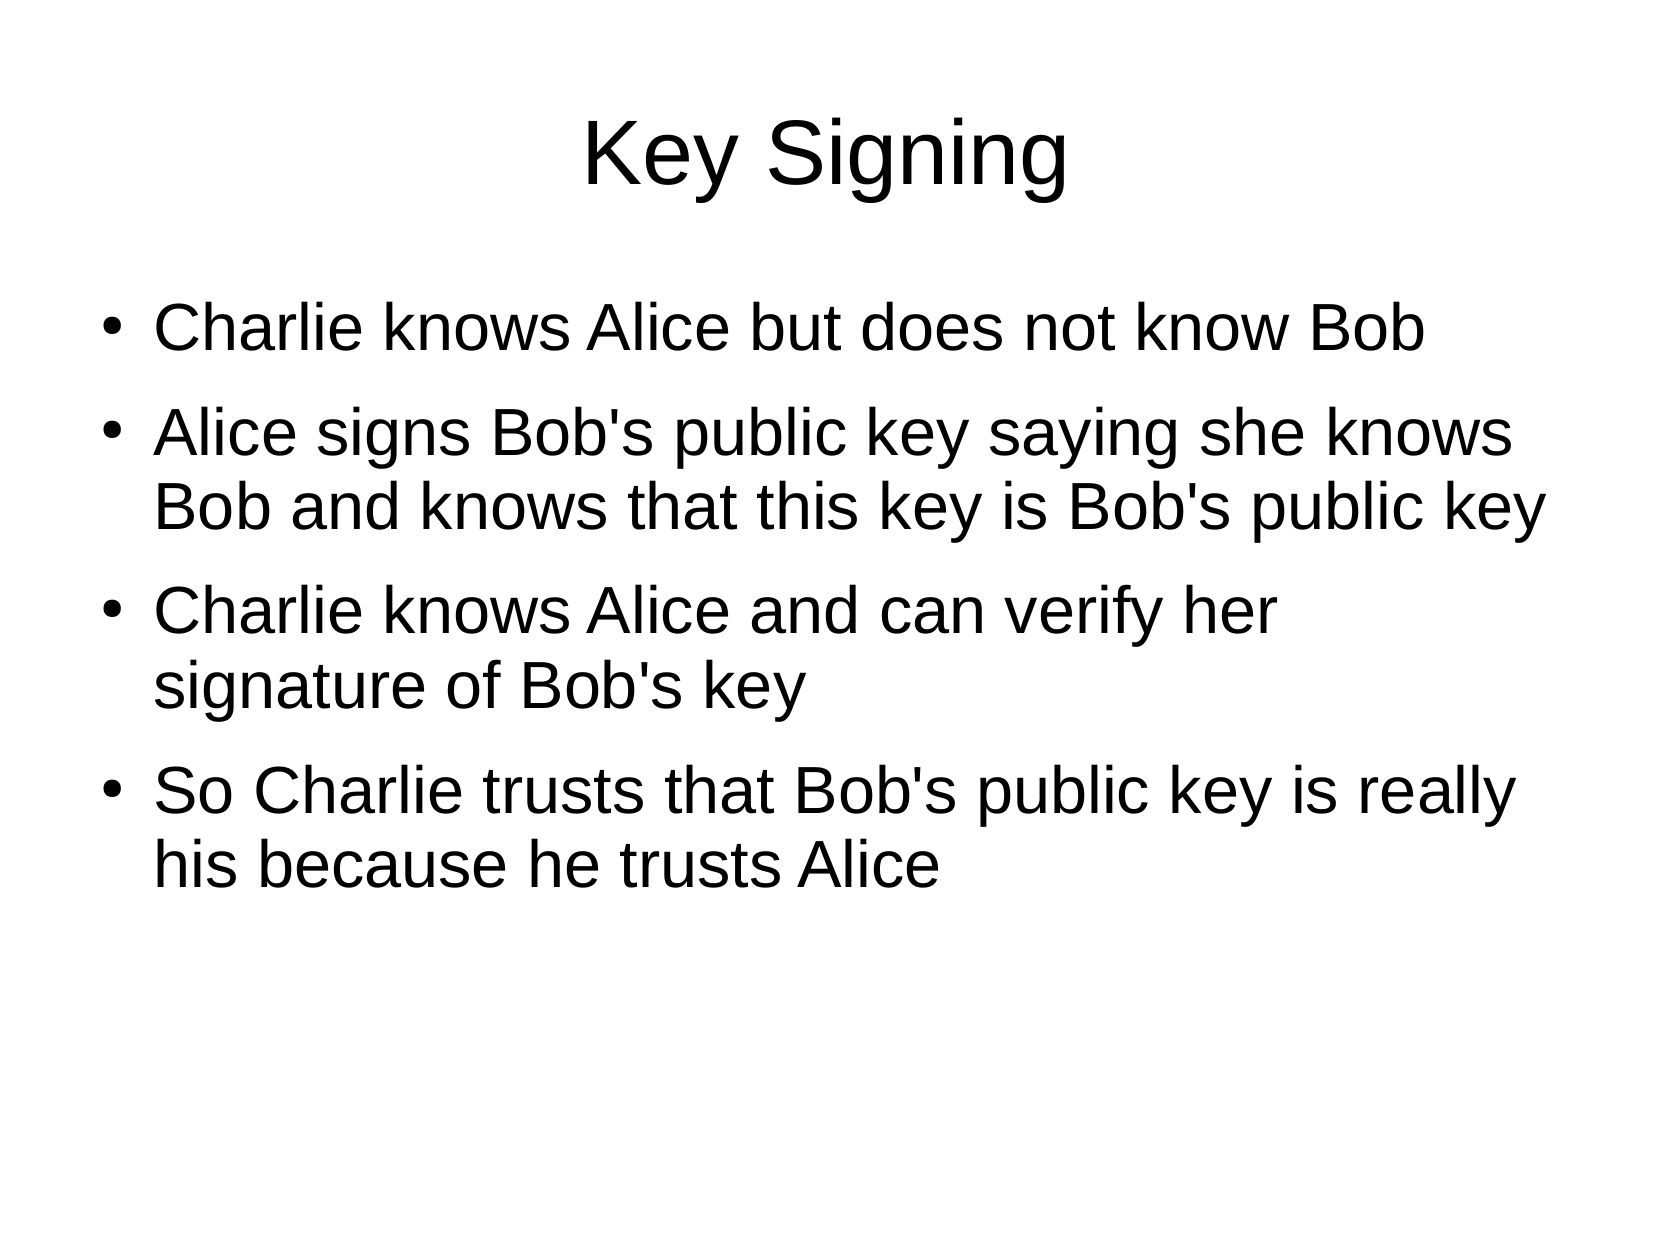

# Key Signing
Charlie knows Alice but does not know Bob
Alice signs Bob's public key saying she knows Bob and knows that this key is Bob's public key
Charlie knows Alice and can verify her signature of Bob's key
So Charlie trusts that Bob's public key is really his because he trusts Alice